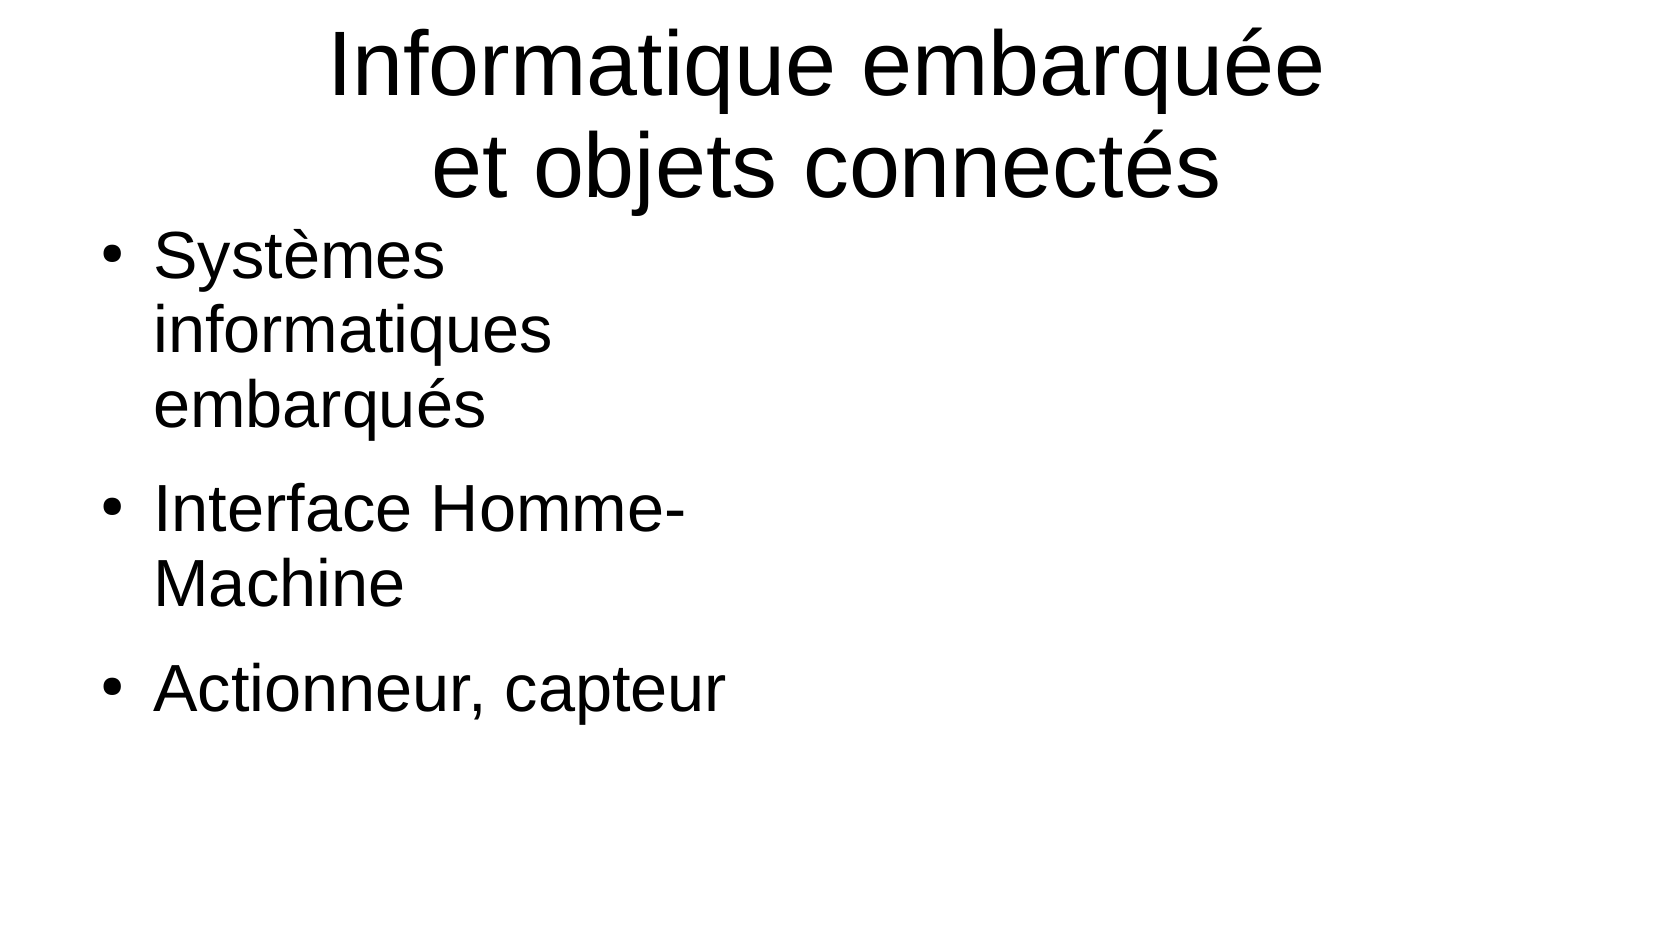

# Informatique embarquée et objets connectés
Systèmes informatiques embarqués
Interface Homme-Machine
Actionneur, capteur